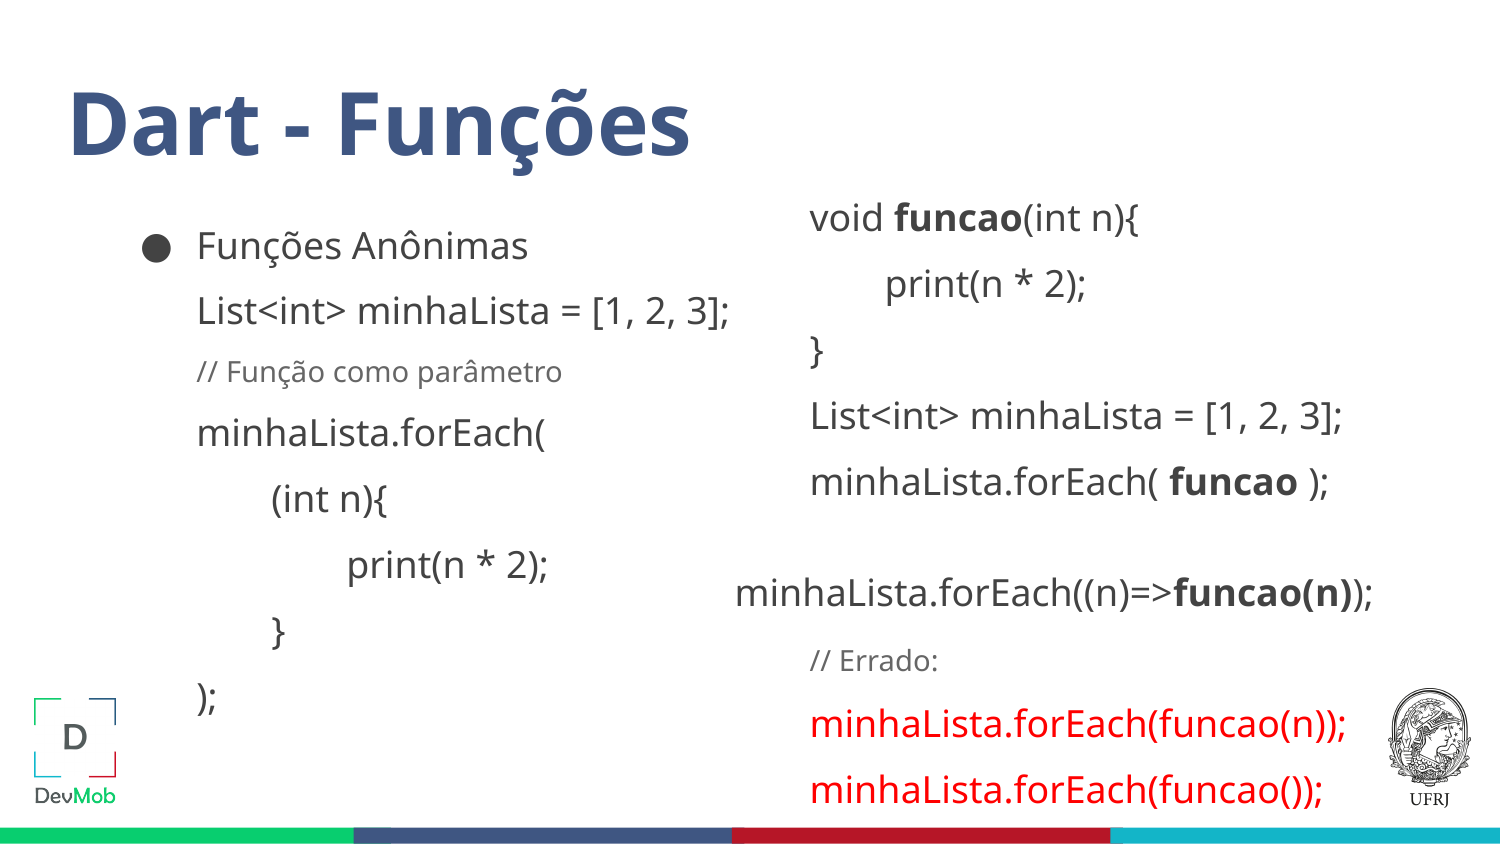

# Dart - Funções
Funções Anônimas
	List<int> minhaLista = [1, 2, 3];
// Função como parâmetro
	minhaLista.forEach(
(int n){
	print(n * 2);
}
);
void funcao(int n){
print(n * 2);
}
	List<int> minhaLista = [1, 2, 3];
	minhaLista.forEach( funcao );
	minhaLista.forEach((n)=>funcao(n));
	// Errado:
minhaLista.forEach(funcao(n));
minhaLista.forEach(funcao());